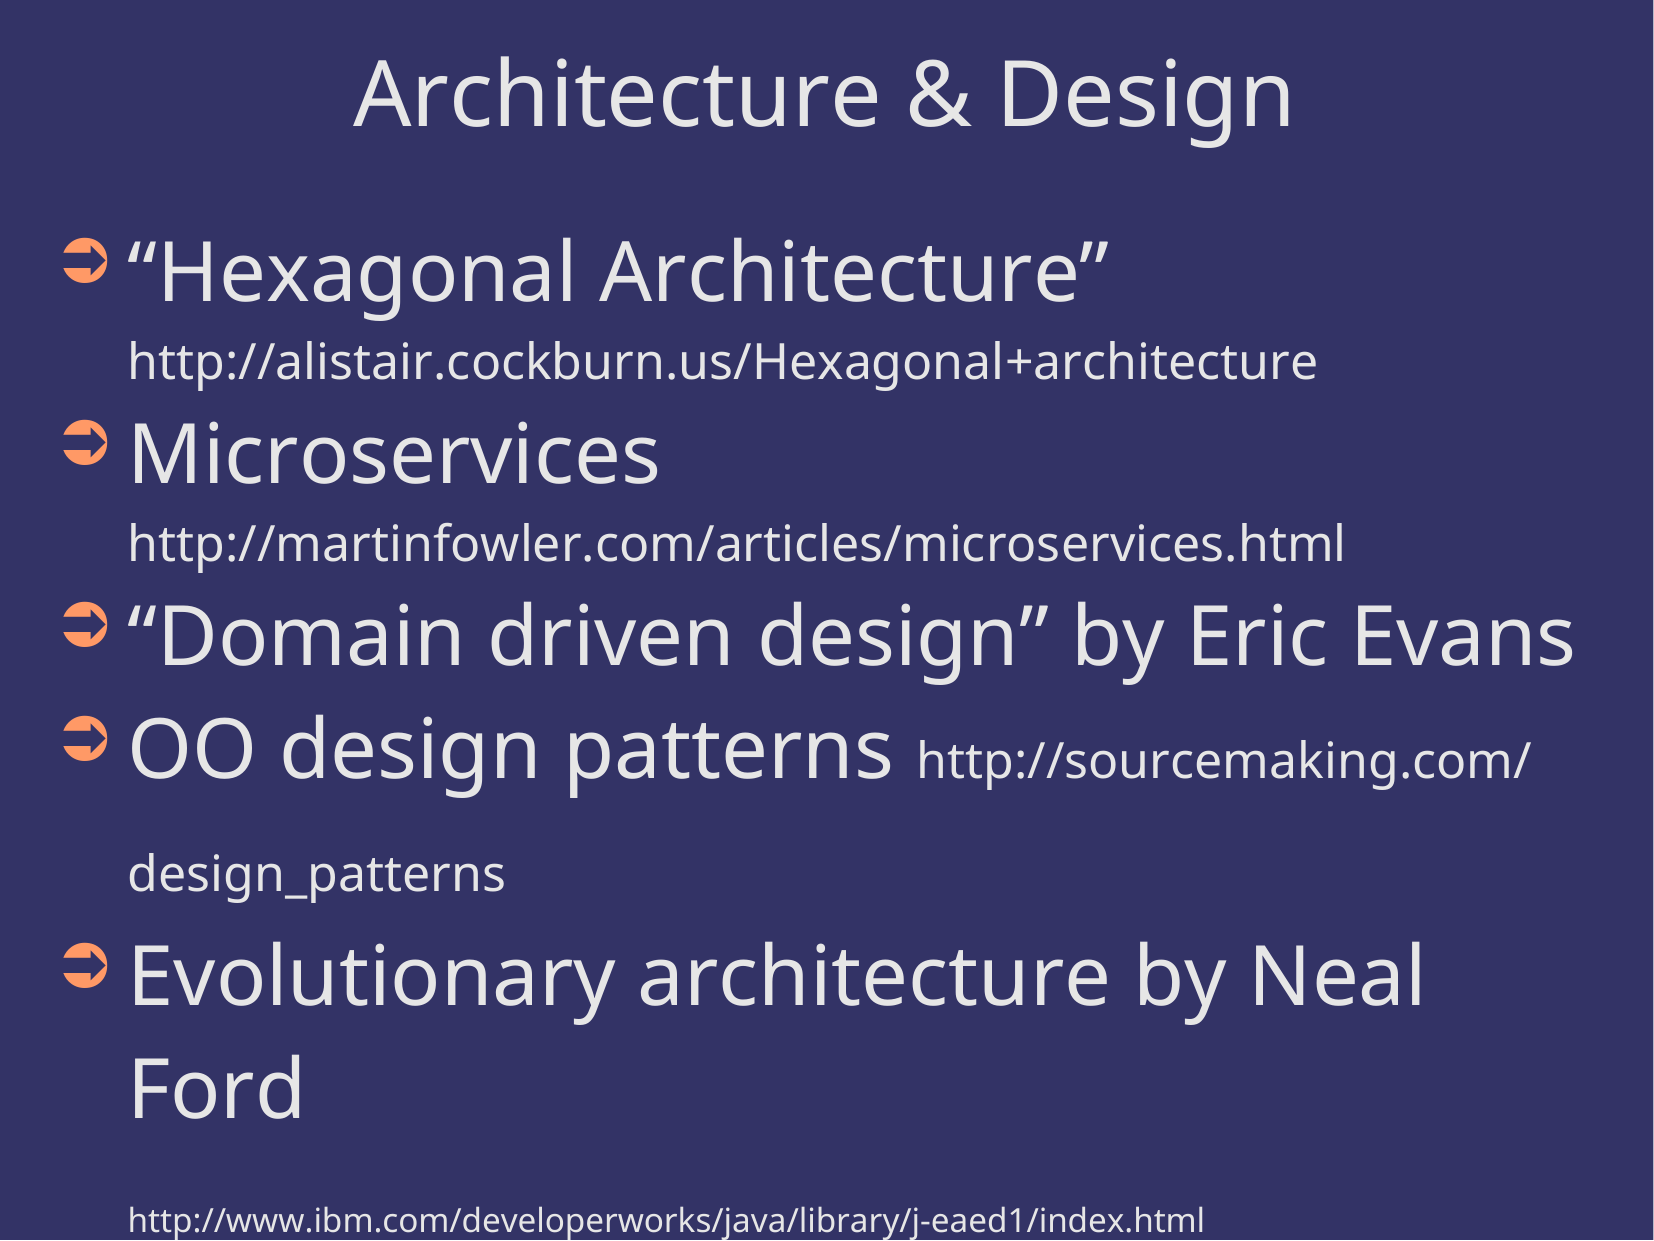

# Architecture & Design
“Hexagonal Architecture”
http://alistair.cockburn.us/Hexagonal+architecture
Microservices
http://martinfowler.com/articles/microservices.html
“Domain driven design” by Eric Evans
OO design patterns http://sourcemaking.com/design_patterns
Evolutionary architecture by Neal Ford
http://www.ibm.com/developerworks/java/library/j-eaed1/index.html